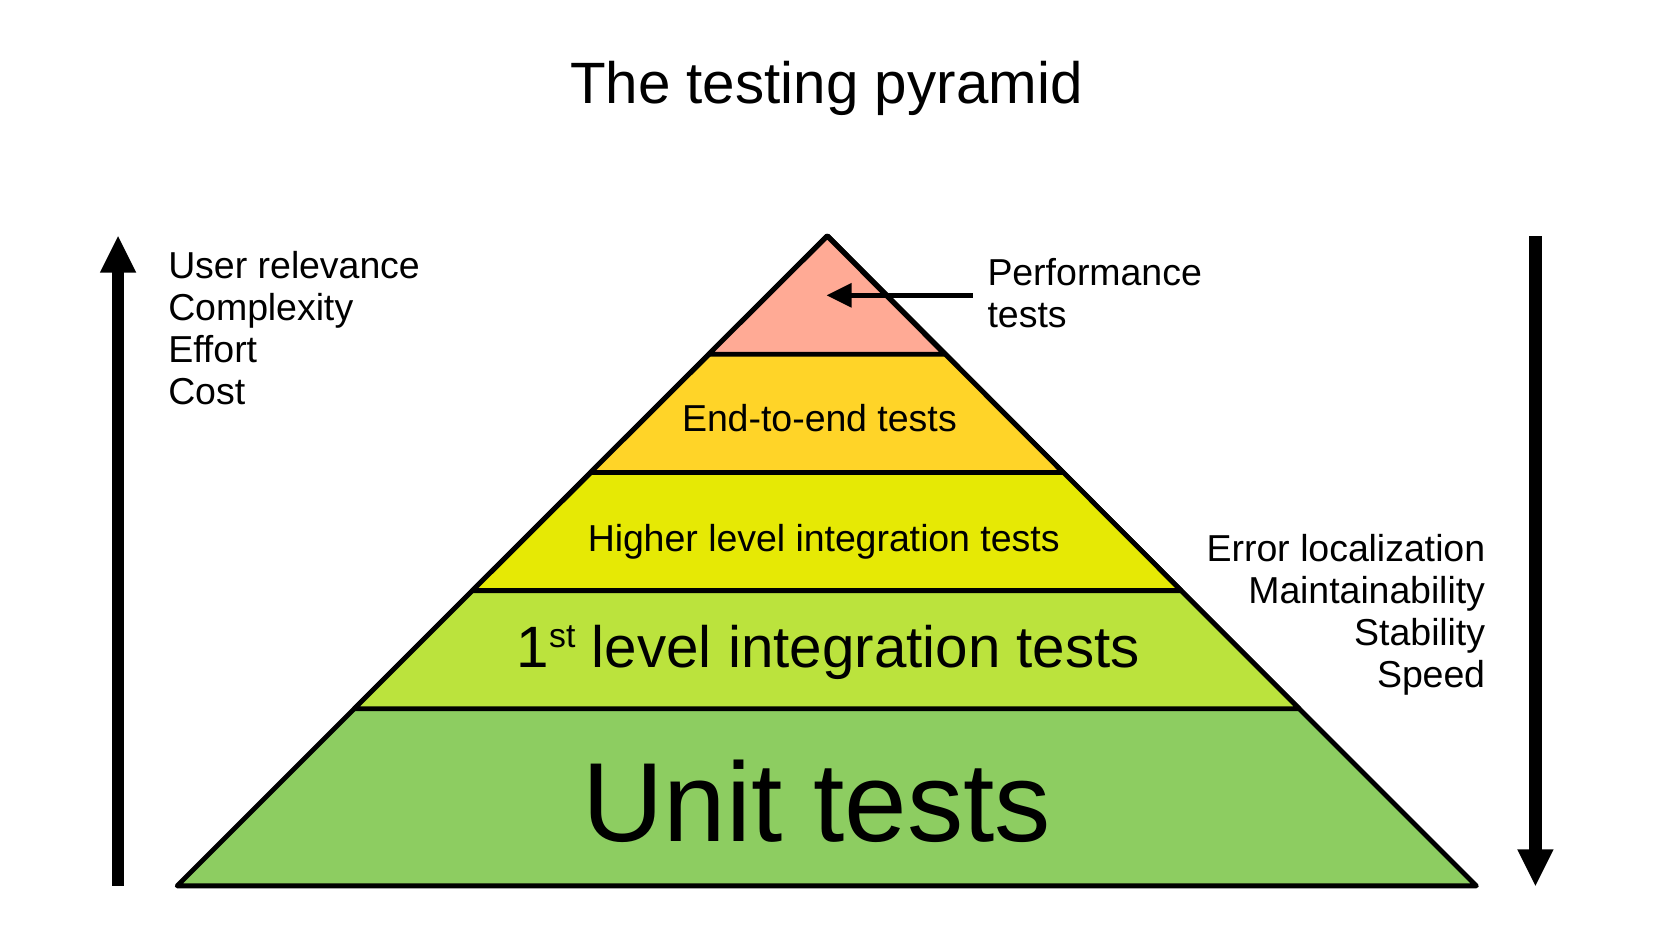

# The testing pyramid
User relevance
Complexity
Effort
Cost
Performance
tests
End-to-end tests
Higher level integration tests
Error localization
Maintainability
Stability
Speed
1st level integration tests
Unit tests